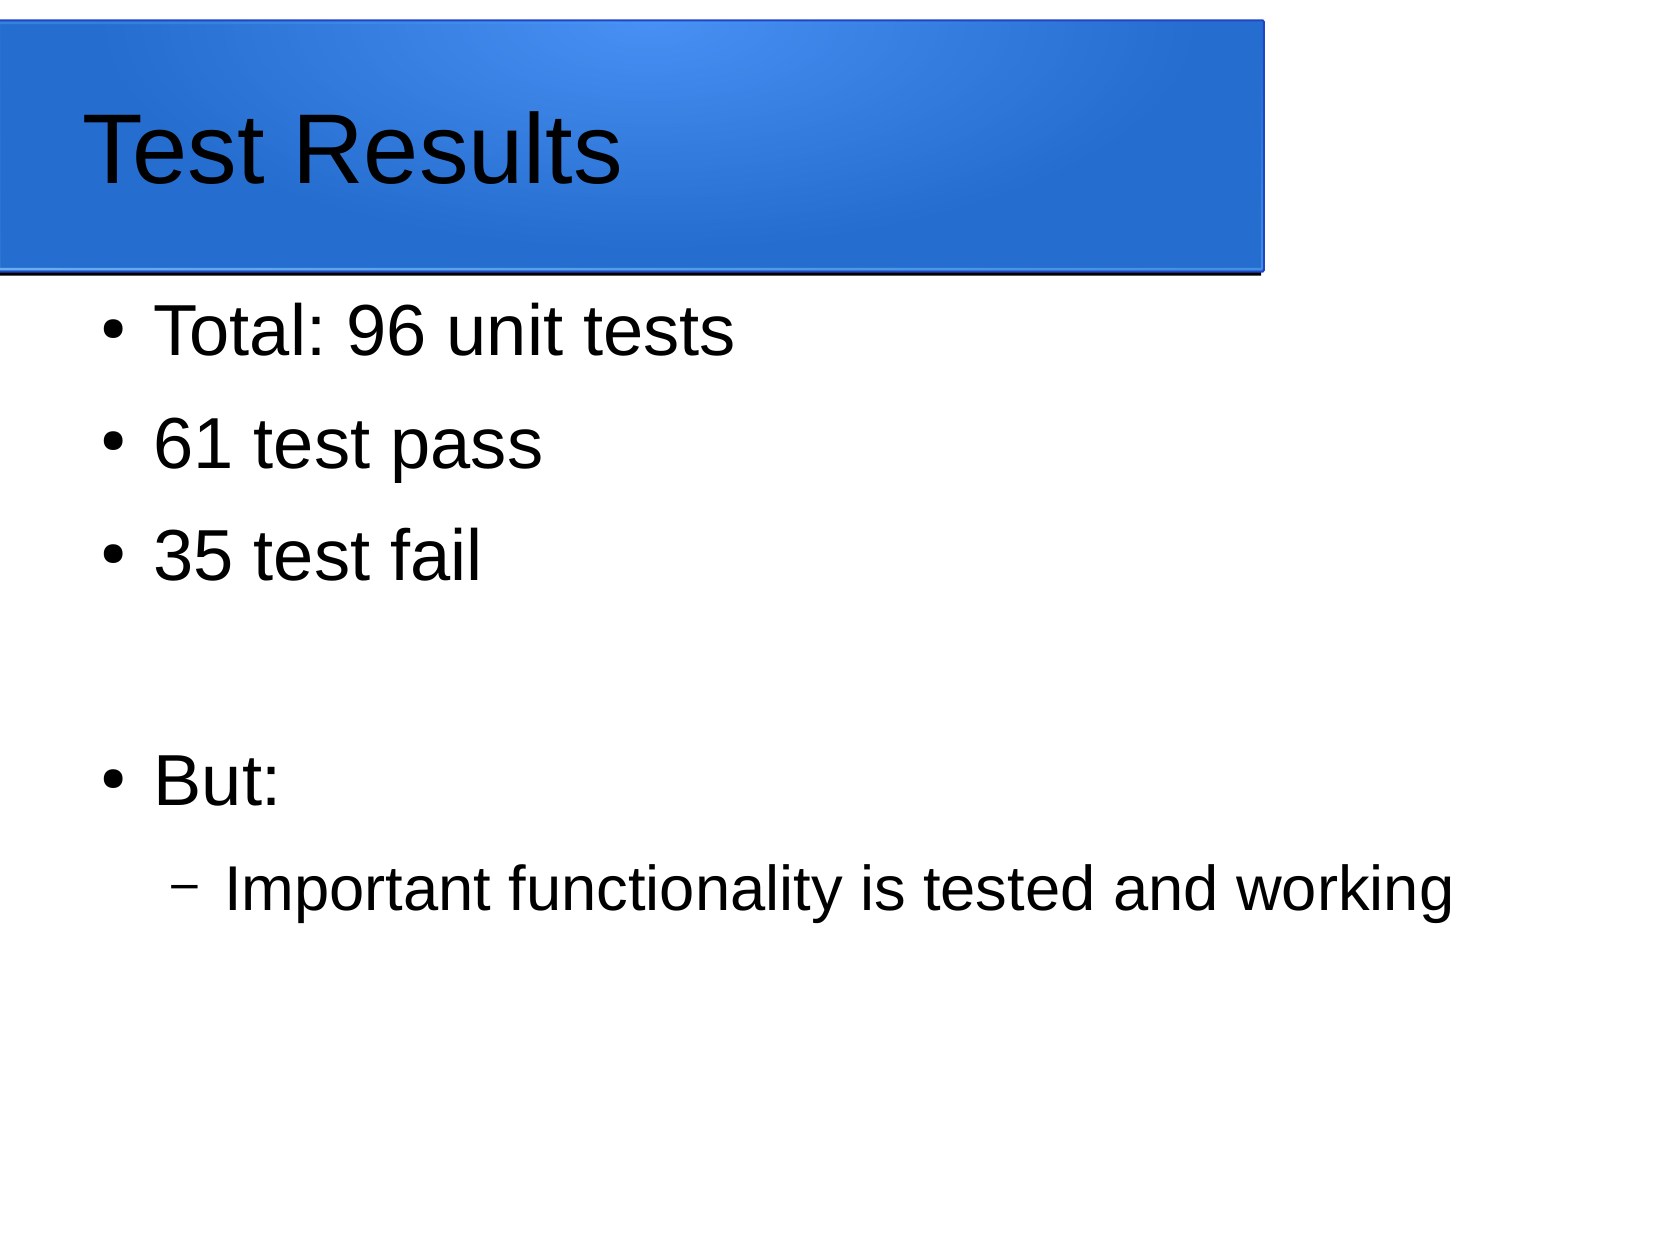

# Test Results
Total: 96 unit tests
61 test pass
35 test fail
But:
Important functionality is tested and working